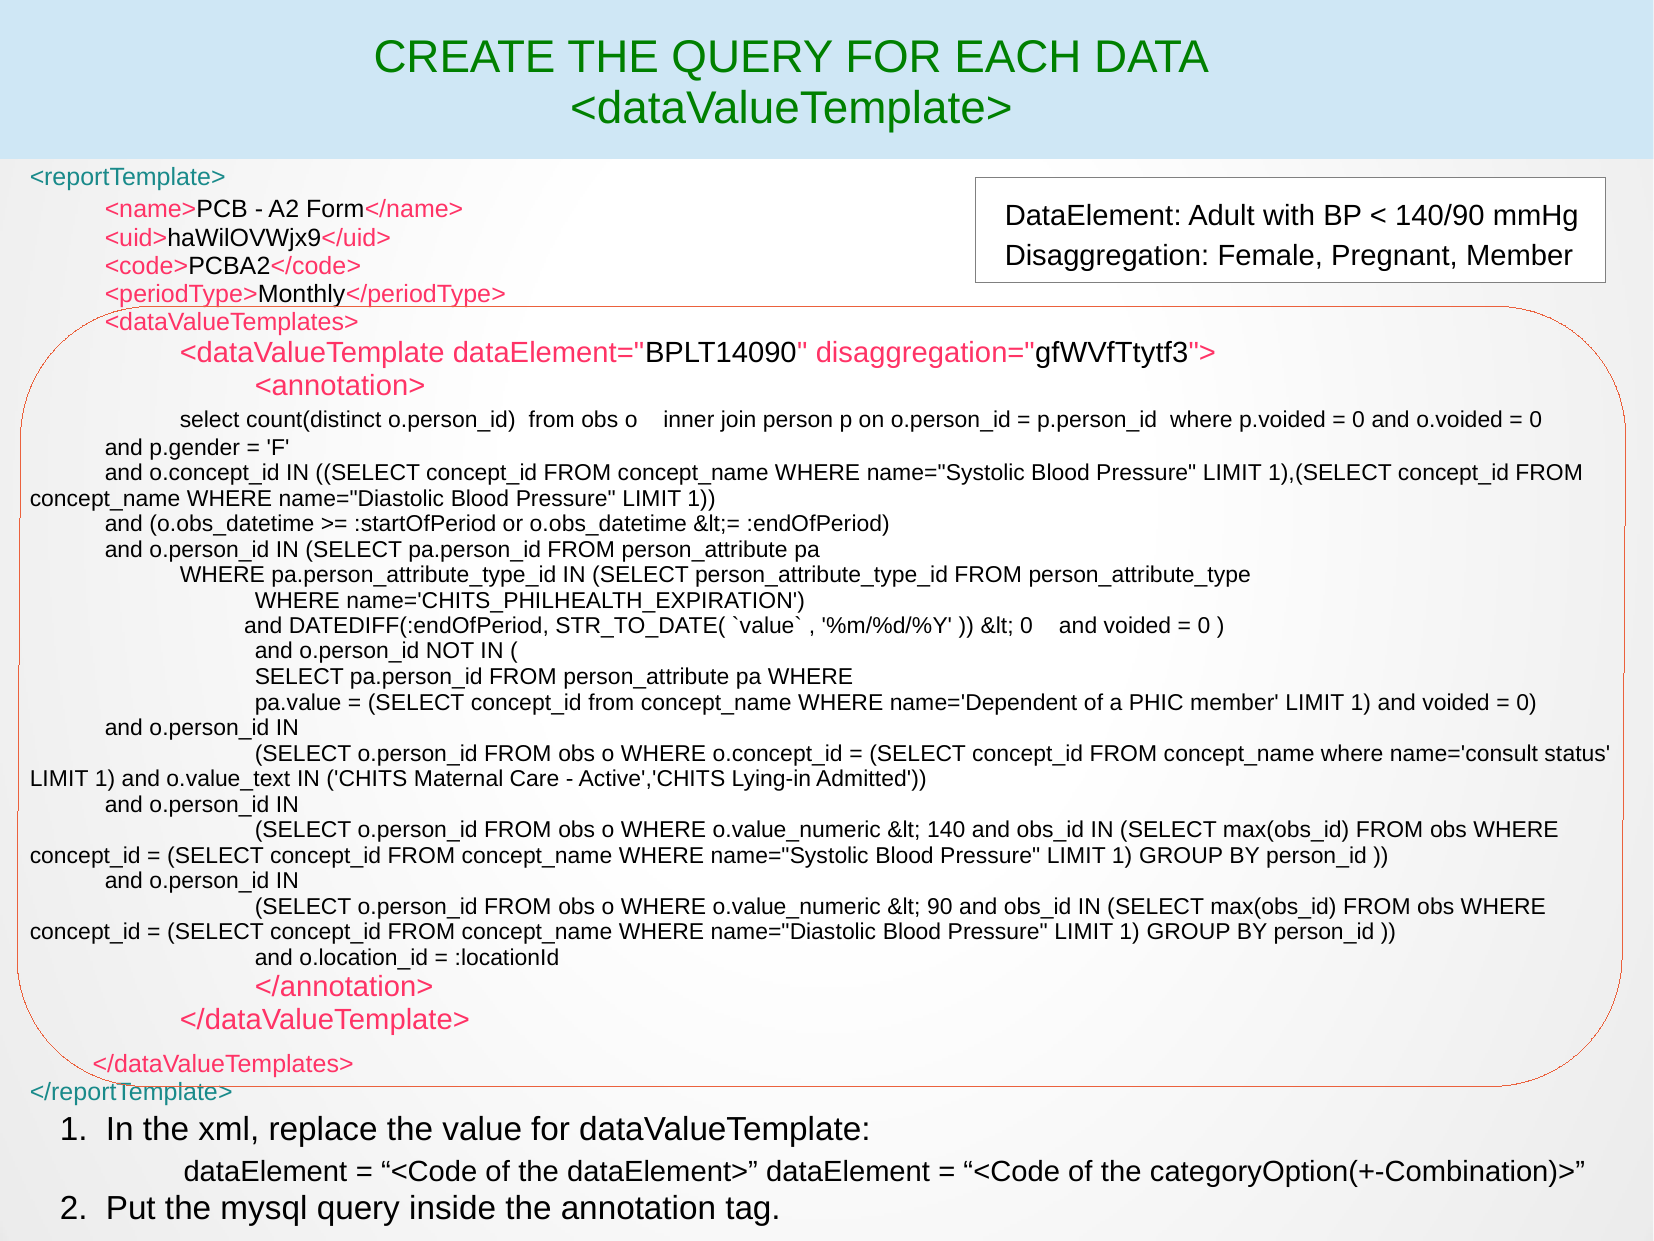

CREATE THE QUERY FOR EACH DATA
<dataValueTemplate>
<reportTemplate>
	<name>PCB - A2 Form</name>
	<uid>haWilOVWjx9</uid>
	<code>PCBA2</code>
	<periodType>Monthly</periodType>
	<dataValueTemplates>
		<dataValueTemplate dataElement="BPLT14090" disaggregation="gfWVfTtytf3">
		 	<annotation>
		select count(distinct o.person_id) from obs o inner join person p on o.person_id = p.person_id where p.voided = 0 and o.voided = 0
	and p.gender = 'F'
	and o.concept_id IN ((SELECT concept_id FROM concept_name WHERE name="Systolic Blood Pressure" LIMIT 1),(SELECT concept_id FROM concept_name WHERE name="Diastolic Blood Pressure" LIMIT 1))
	and (o.obs_datetime >= :startOfPeriod or o.obs_datetime &lt;= :endOfPeriod)
	and o.person_id IN (SELECT pa.person_id FROM person_attribute pa
		WHERE pa.person_attribute_type_id IN (SELECT person_attribute_type_id FROM person_attribute_type
			WHERE name='CHITS_PHILHEALTH_EXPIRATION')
 and DATEDIFF(:endOfPeriod, STR_TO_DATE( `value` , '%m/%d/%Y' )) &lt; 0 and voided = 0 )
			and o.person_id NOT IN (
			SELECT pa.person_id FROM person_attribute pa WHERE
			pa.value = (SELECT concept_id from concept_name WHERE name='Dependent of a PHIC member' LIMIT 1) and voided = 0)
	and o.person_id IN
			(SELECT o.person_id FROM obs o WHERE o.concept_id = (SELECT concept_id FROM concept_name where name='consult status' LIMIT 1) and o.value_text IN ('CHITS Maternal Care - Active','CHITS Lying-in Admitted'))
	and o.person_id IN
			(SELECT o.person_id FROM obs o WHERE o.value_numeric &lt; 140 and obs_id IN (SELECT max(obs_id) FROM obs WHERE
concept_id = (SELECT concept_id FROM concept_name WHERE name="Systolic Blood Pressure" LIMIT 1) GROUP BY person_id ))
	and o.person_id IN
			(SELECT o.person_id FROM obs o WHERE o.value_numeric &lt; 90 and obs_id IN (SELECT max(obs_id) FROM obs WHERE
concept_id = (SELECT concept_id FROM concept_name WHERE name="Diastolic Blood Pressure" LIMIT 1) GROUP BY person_id ))
			and o.location_id = :locationId
			</annotation>
		</dataValueTemplate>
 </dataValueTemplates>
</reportTemplate>
DataElement: Adult with BP < 140/90 mmHg Disaggregation: Female, Pregnant, Member
1. In the xml, replace the value for dataValueTemplate:
 dataElement = “<Code of the dataElement>” dataElement = “<Code of the categoryOption(+-Combination)>” 2. Put the mysql query inside the annotation tag.